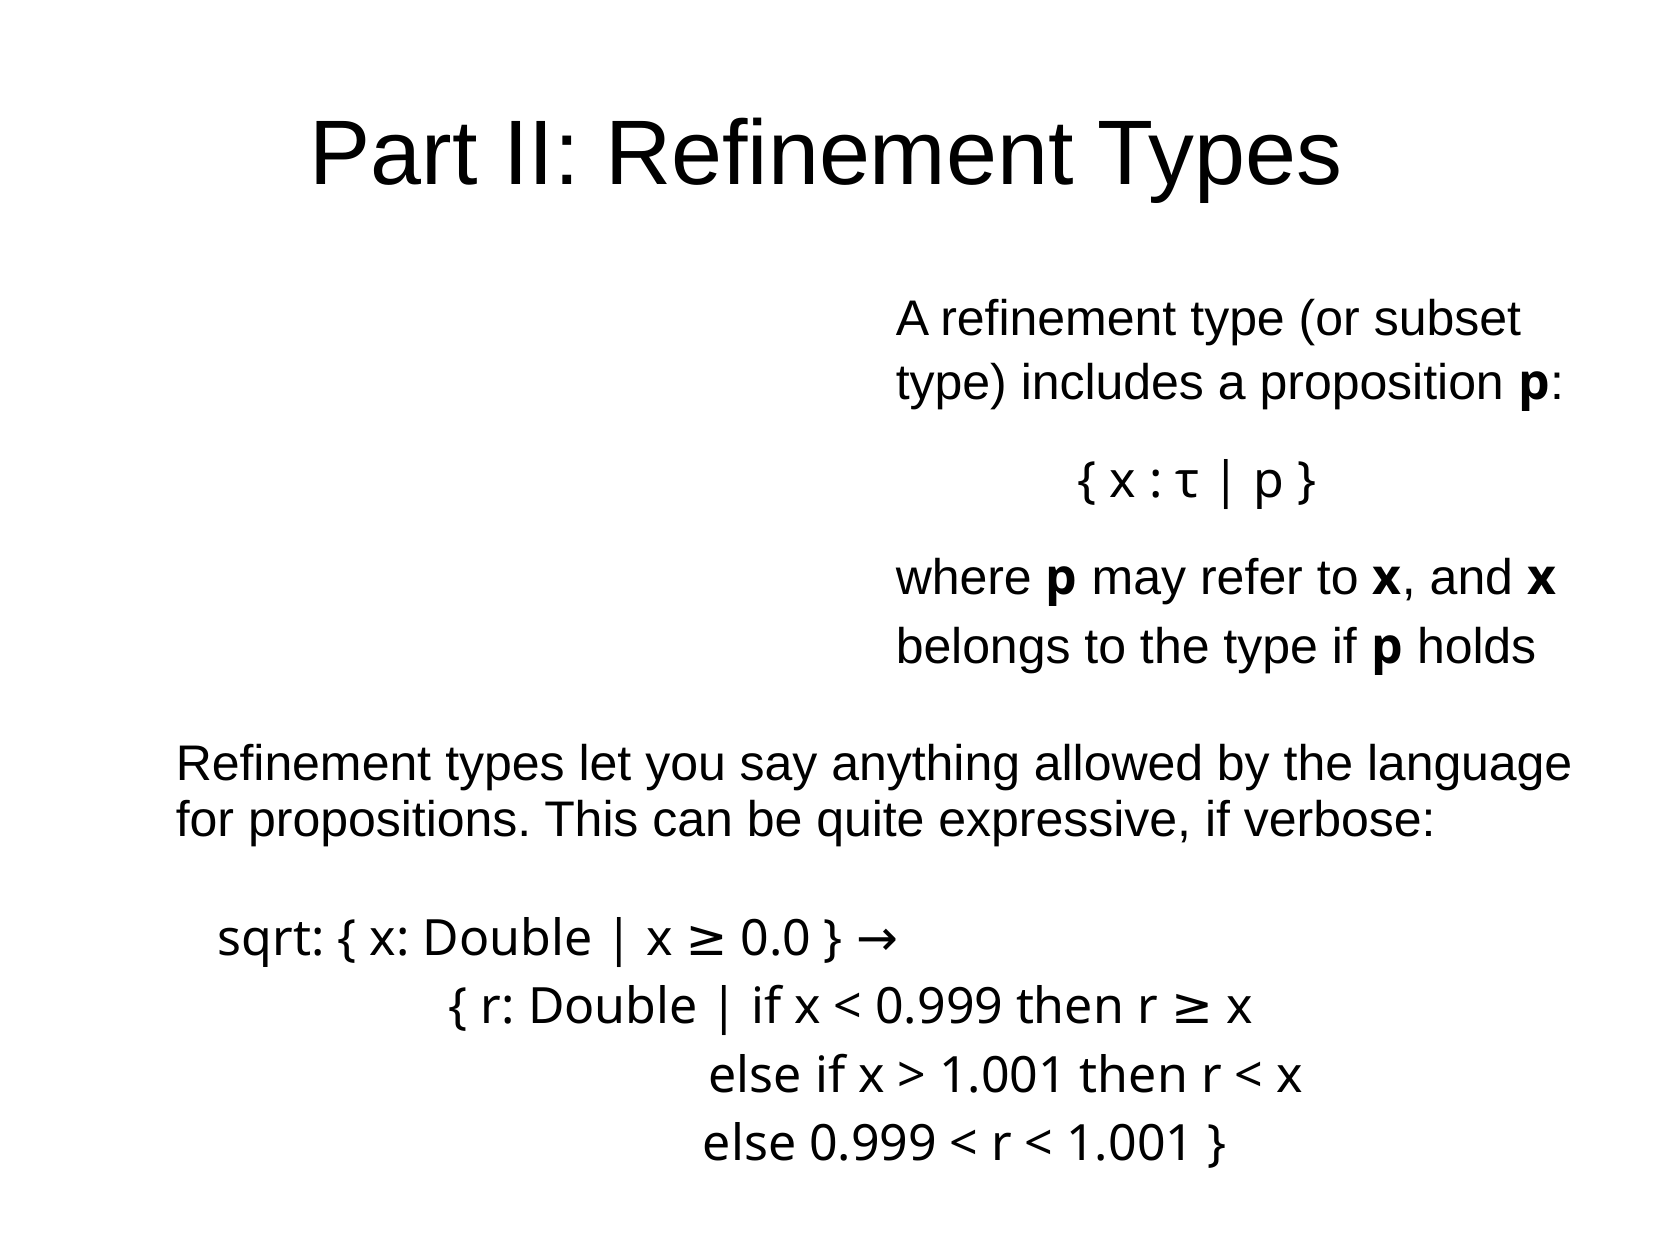

# Part II: Refinement Types
A refinement type (or subset type) includes a proposition p:
 { x : τ | p }
where p may refer to x, and x belongs to the type if p holds
Refinement types let you say anything allowed by the language for propositions. This can be quite expressive, if verbose:
 sqrt: { x: Double | x ≥ 0.0 } →
 { r: Double | if x < 0.999 then r ≥ x
 else if x > 1.001 then r < x
 else 0.999 < r < 1.001 }